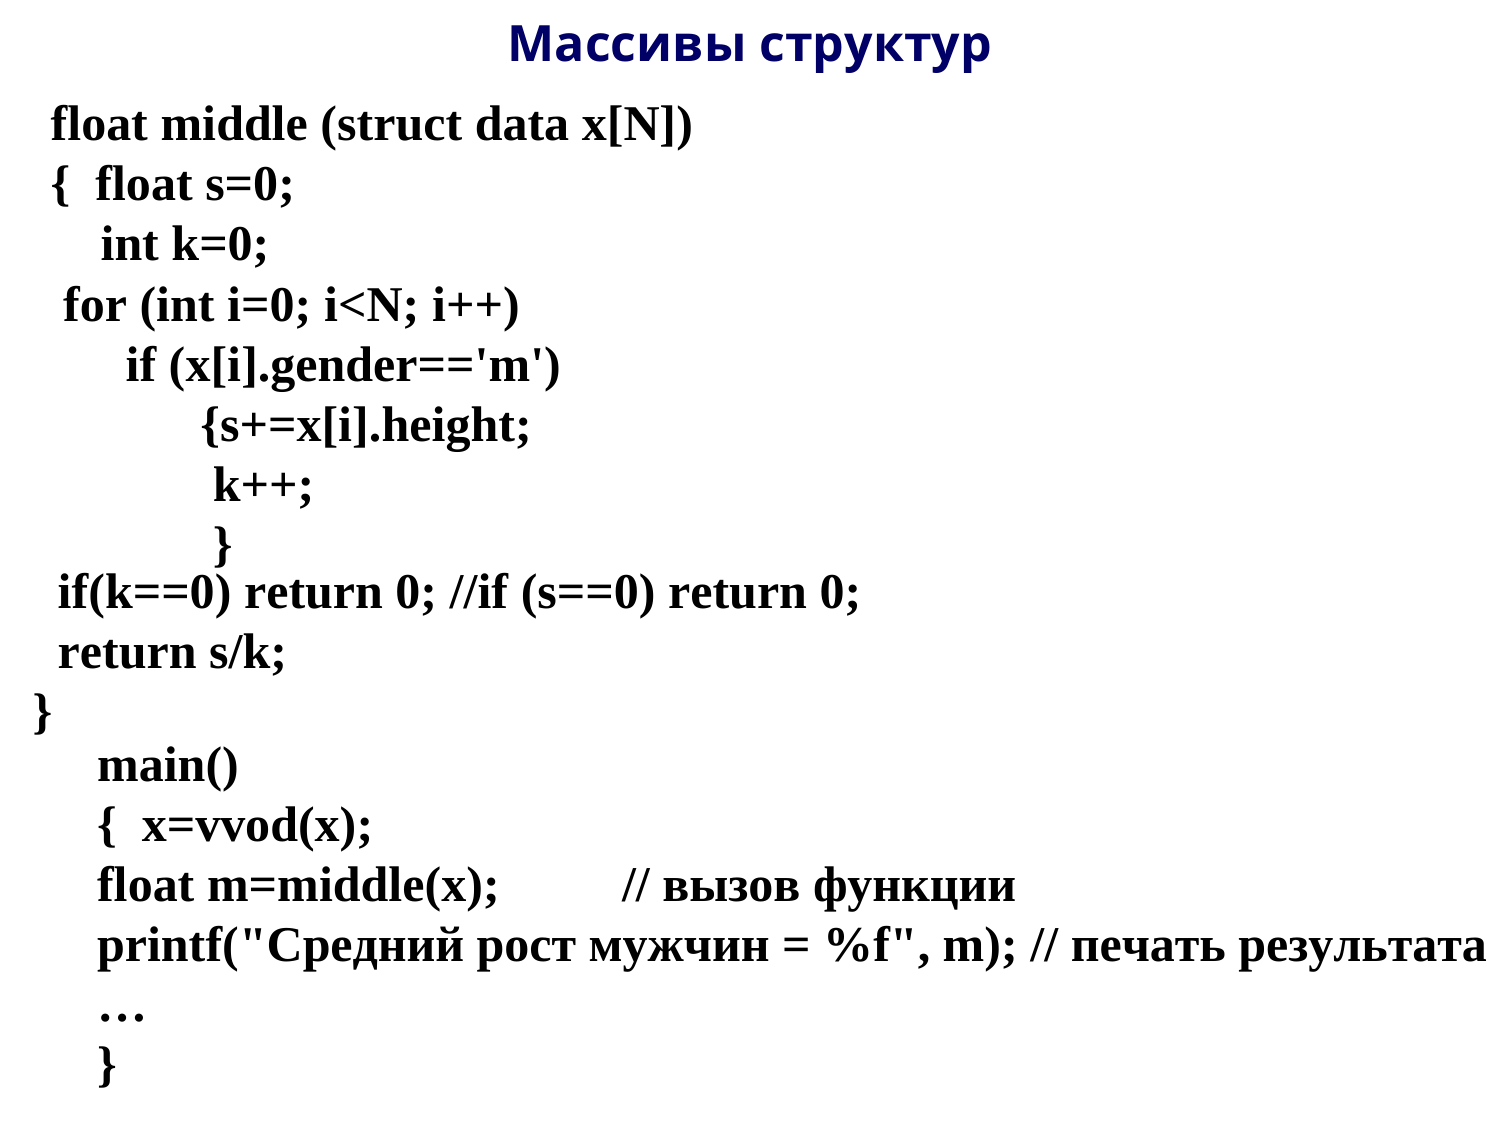

Массивы структур
float middle (struct data x[N])
{ float s=0;
 int k=0;
 for (int i=0; i<N; i++)
 if (x[i].gender=='m')
 		{s+=x[i].height;
		 k++;
		 }
 if(k==0) return 0; //if (s==0) return 0;
 return s/k;
}
main()
{ x=vvod(x);
float m=middle(x); 	// вызов функции
printf("Средний рост мужчин = %f", m); // печать результата
…
}